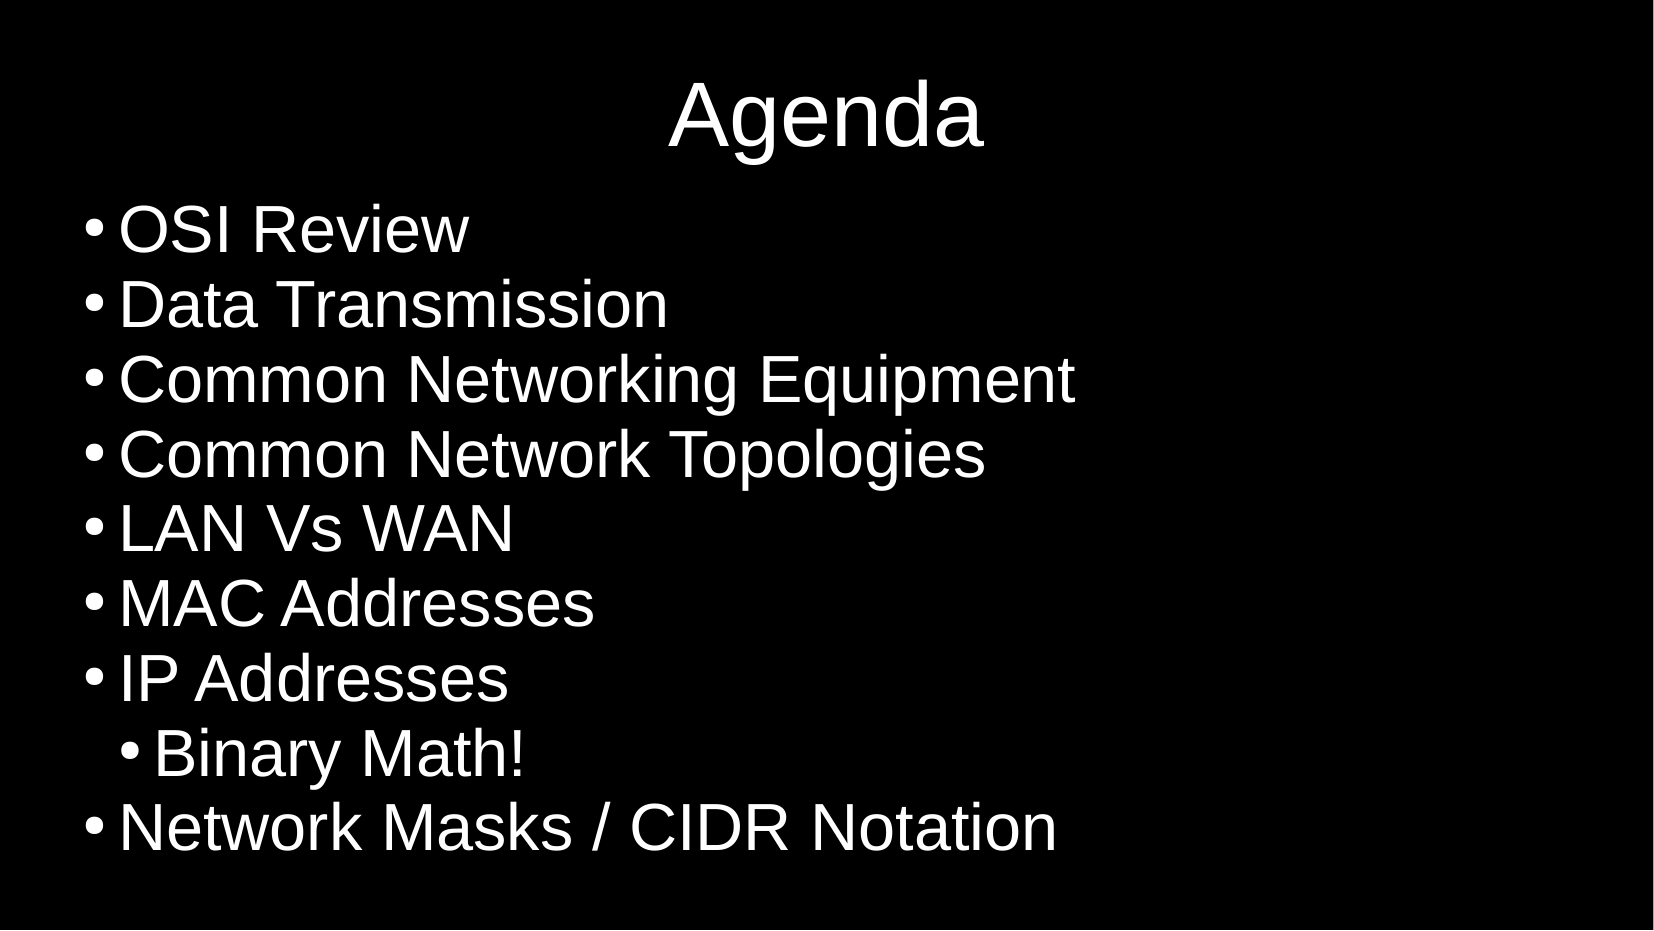

# Agenda
OSI Review
Data Transmission
Common Networking Equipment
Common Network Topologies
LAN Vs WAN
MAC Addresses
IP Addresses
Binary Math!
Network Masks / CIDR Notation